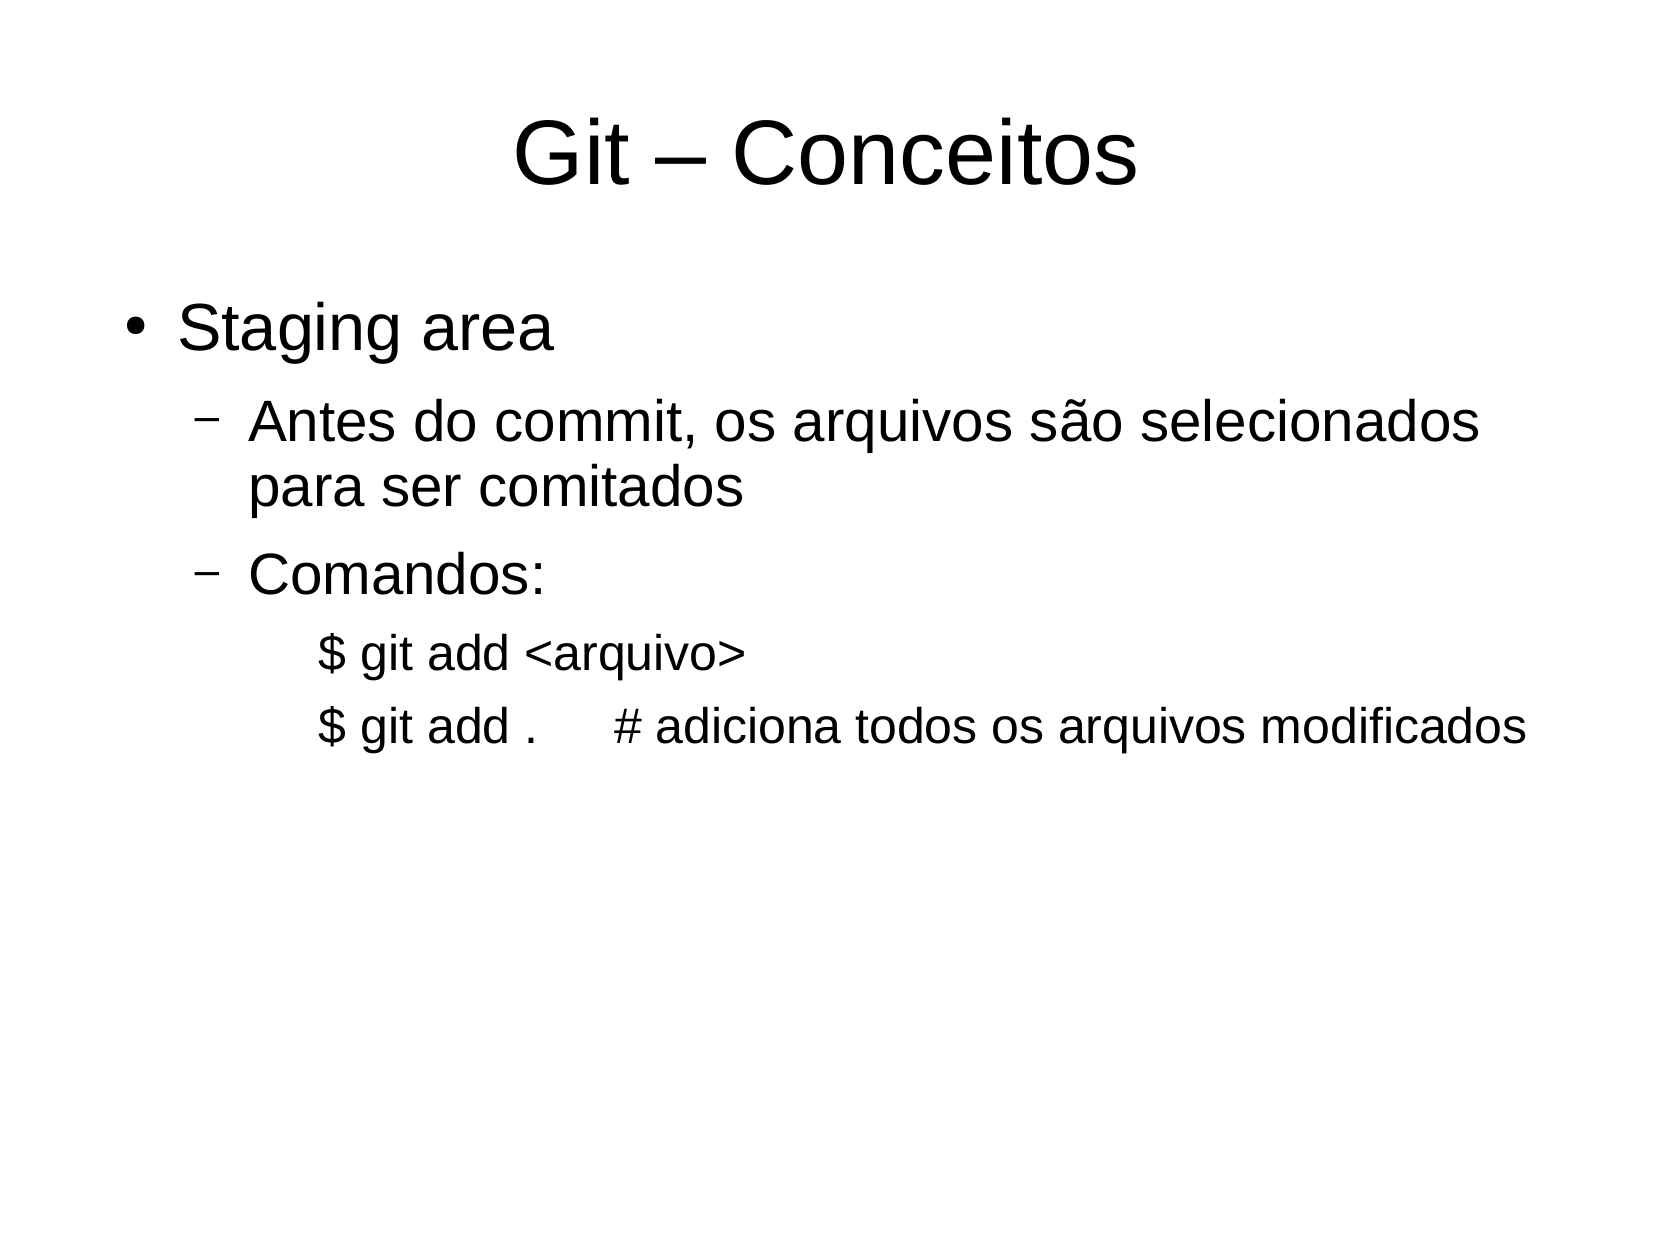

# Git – Conceitos
Staging area
Antes do commit, os arquivos são selecionados para ser comitados
Comandos:
$ git add <arquivo>
$ git add . 	# adiciona todos os arquivos modificados